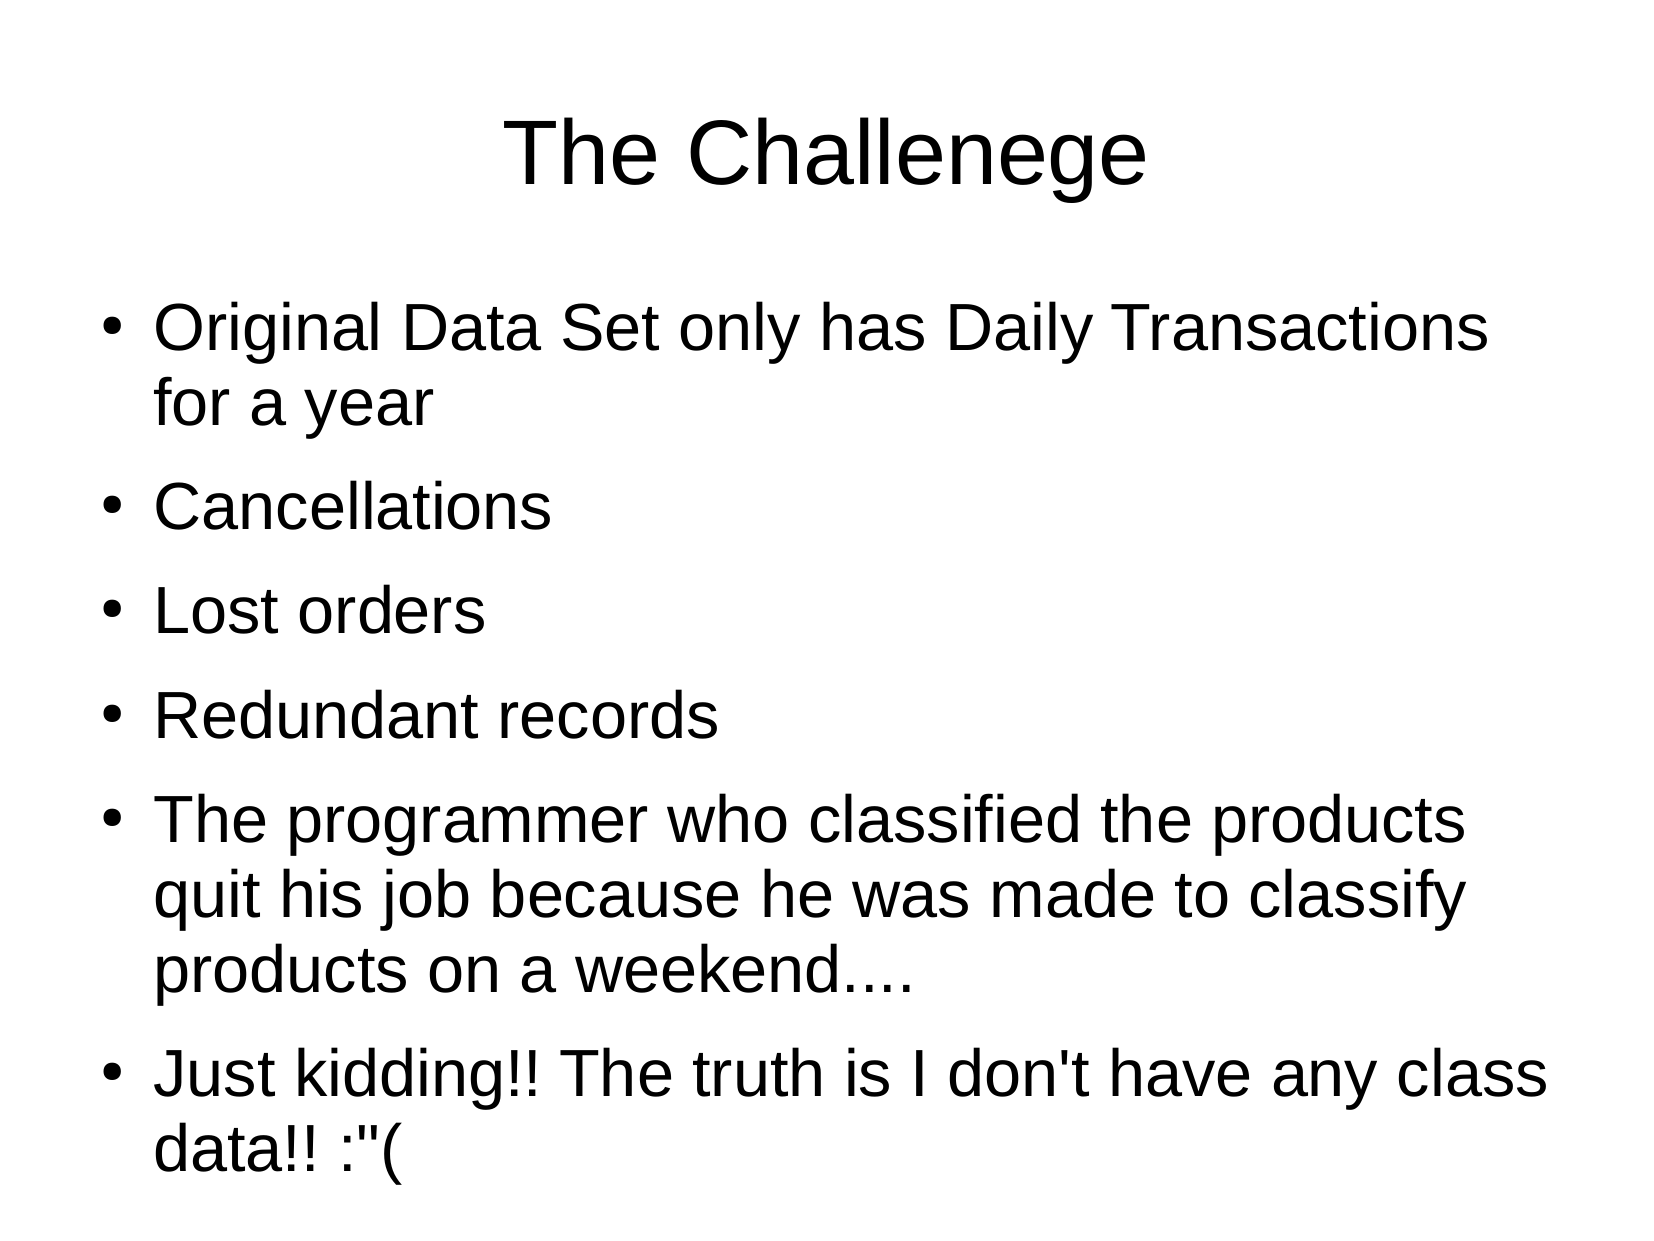

# The Challenege
Original Data Set only has Daily Transactions for a year
Cancellations
Lost orders
Redundant records
The programmer who classified the products quit his job because he was made to classify products on a weekend....
Just kidding!! The truth is I don't have any class data!! :"(